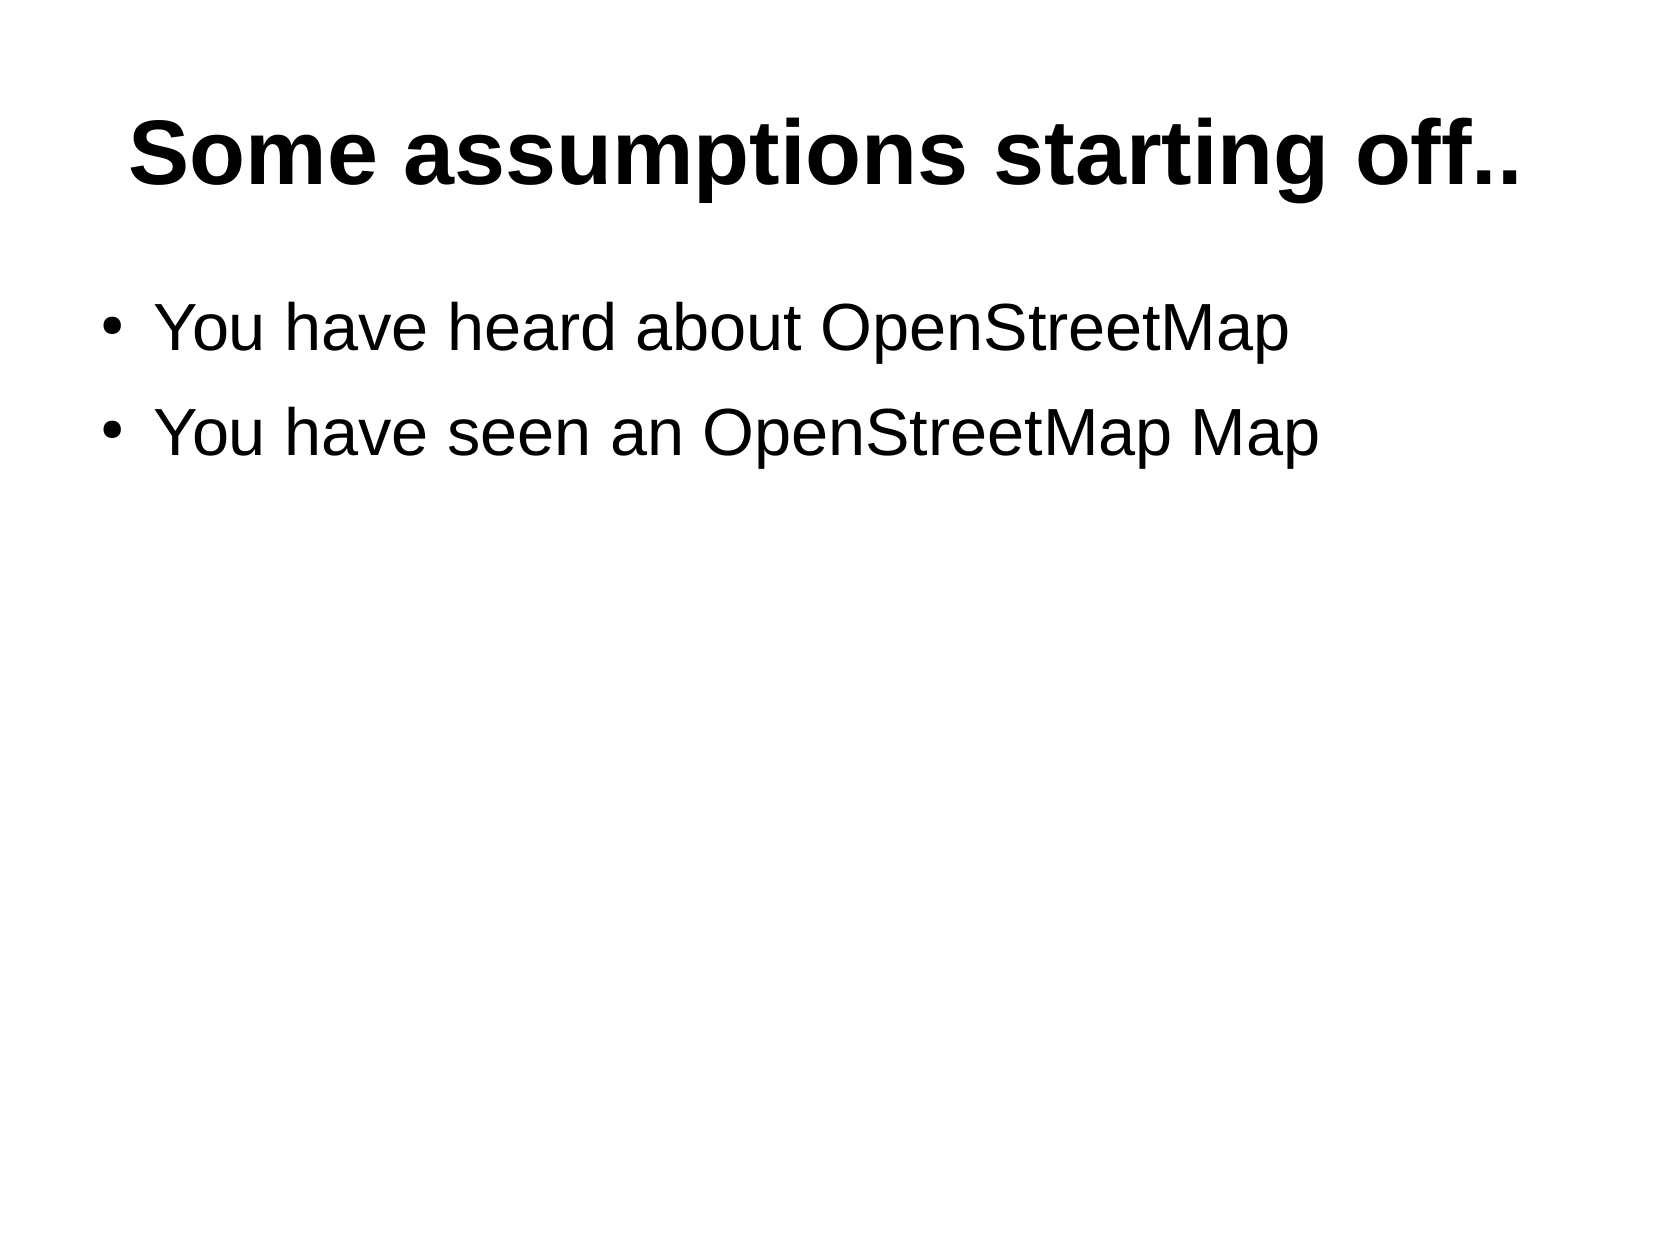

# Some assumptions starting off..
You have heard about OpenStreetMap
You have seen an OpenStreetMap Map